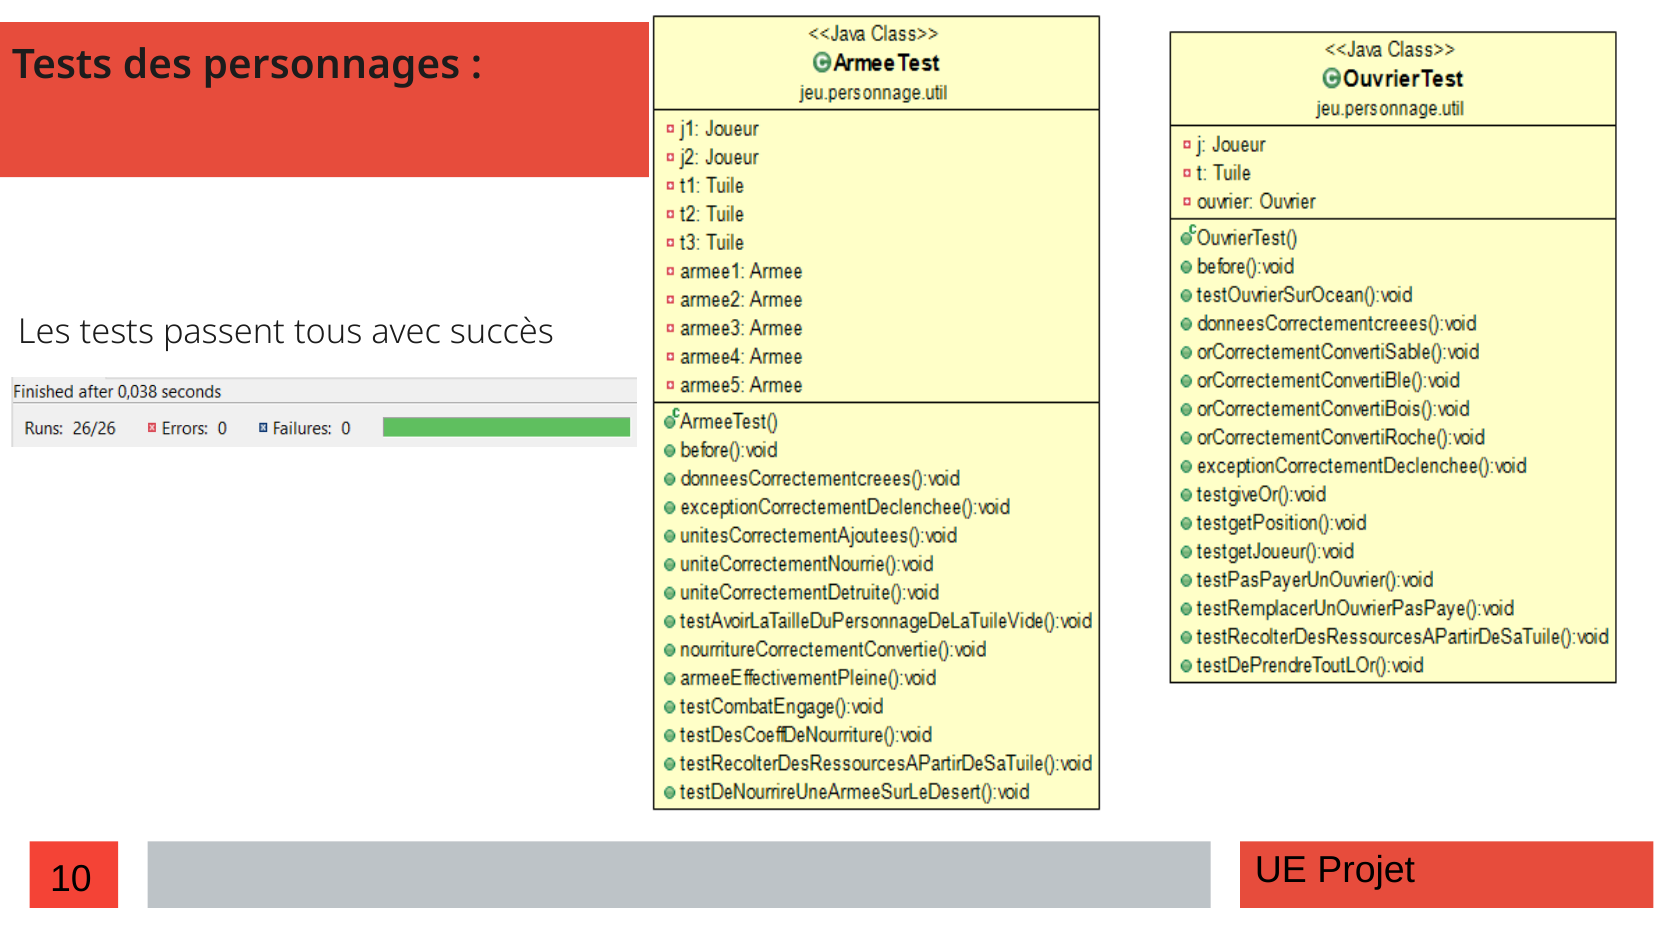

# Tests des personnages :
Les tests passent tous avec succès
UE Projet
10